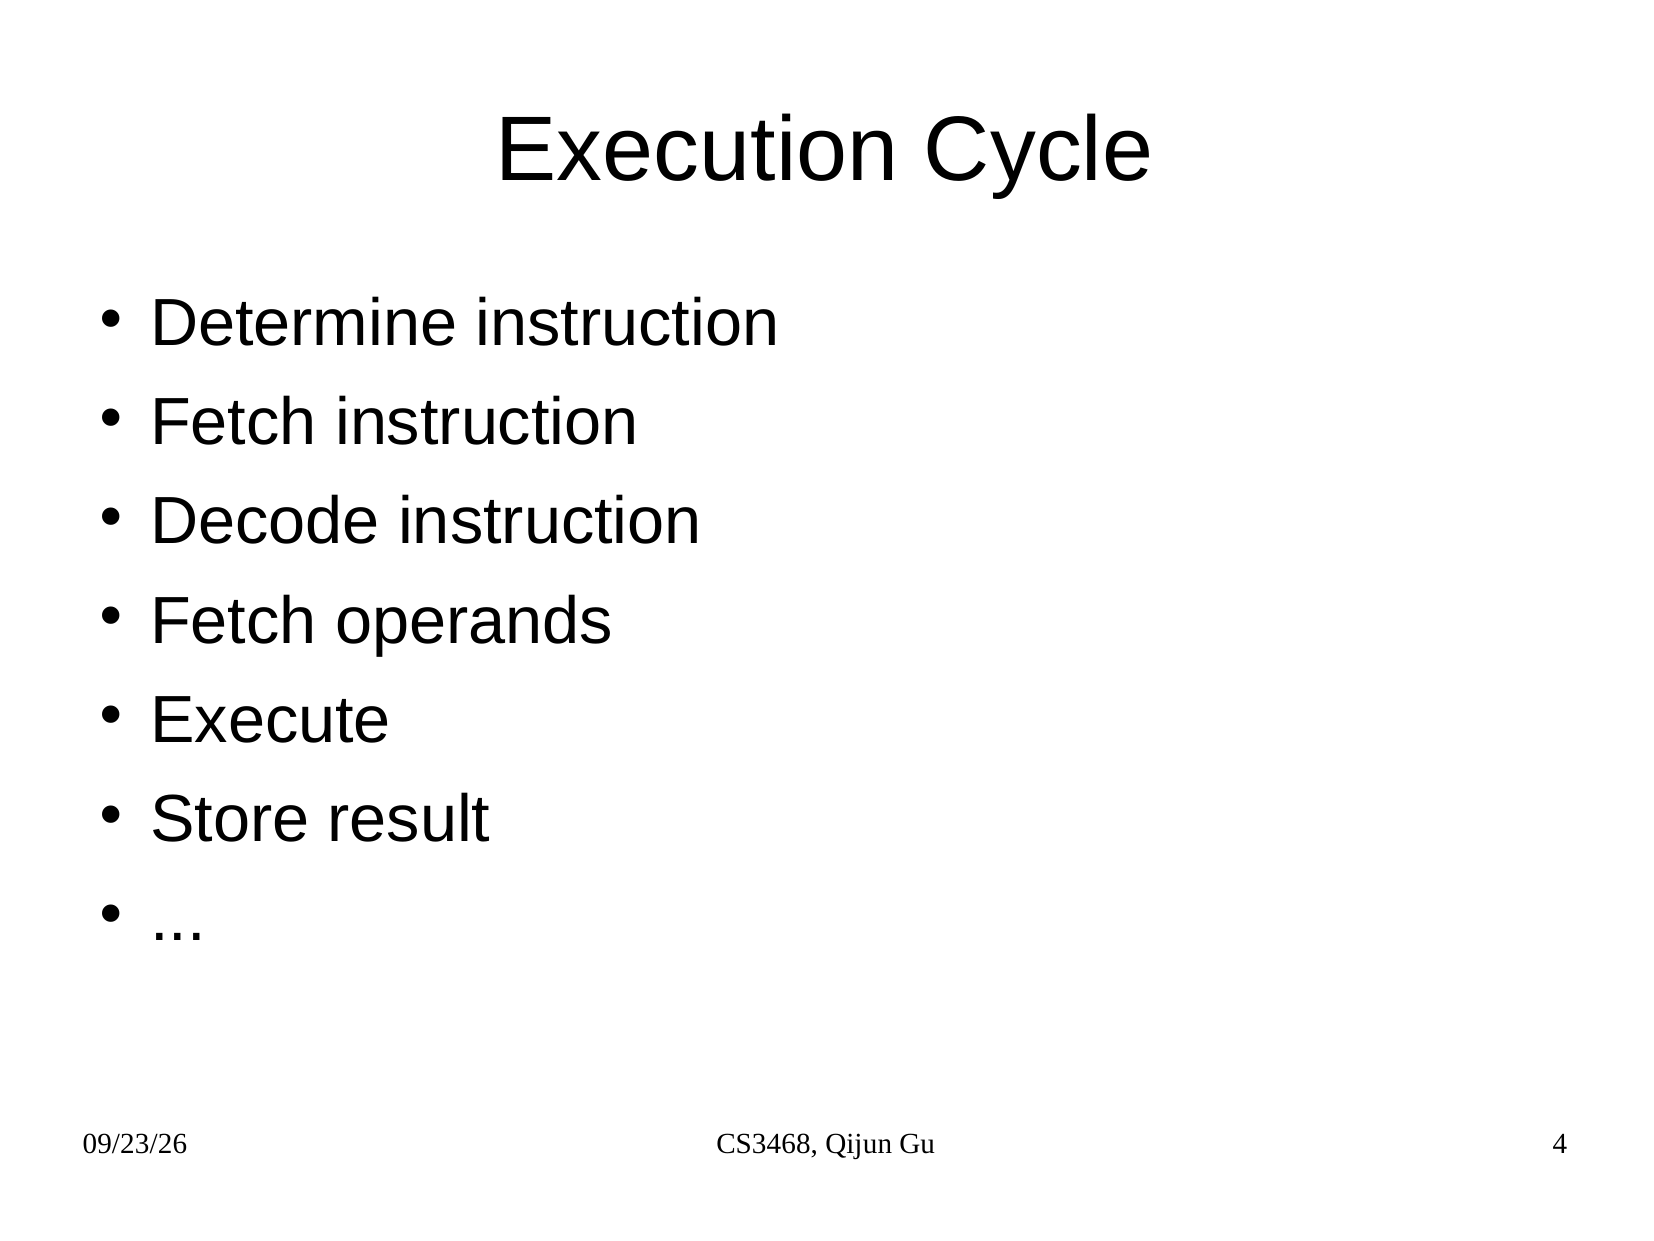

# Execution Cycle
Determine instruction
Fetch instruction
Decode instruction
Fetch operands
Execute
Store result
...
CS3468, Qijun Gu
4